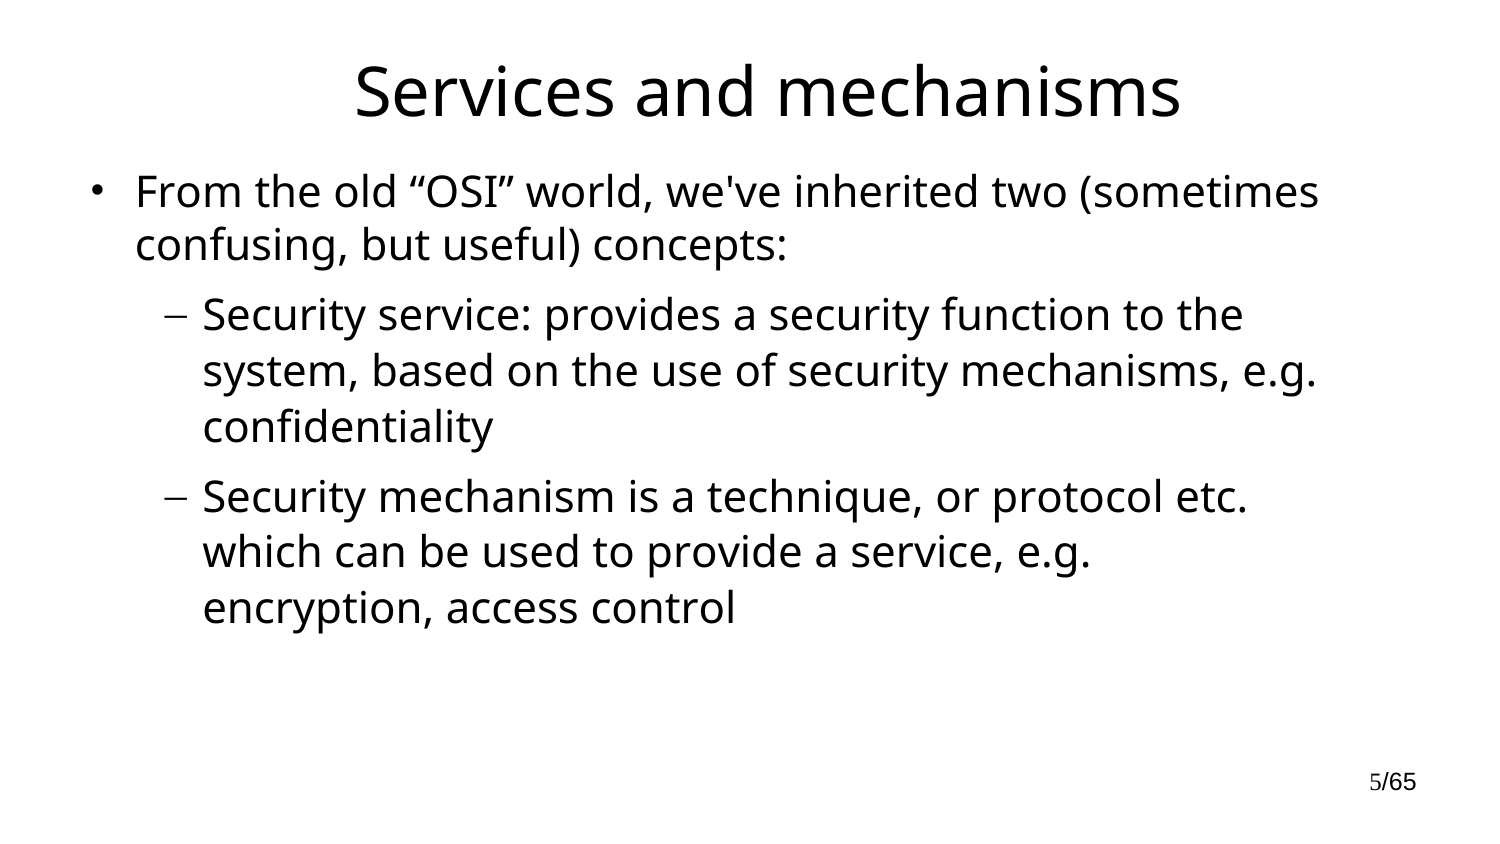

# Services and mechanisms
From the old “OSI” world, we've inherited two (sometimes confusing, but useful) concepts:
Security service: provides a security function to the system, based on the use of security mechanisms, e.g. confidentiality
Security mechanism is a technique, or protocol etc. which can be used to provide a service, e.g. encryption, access control